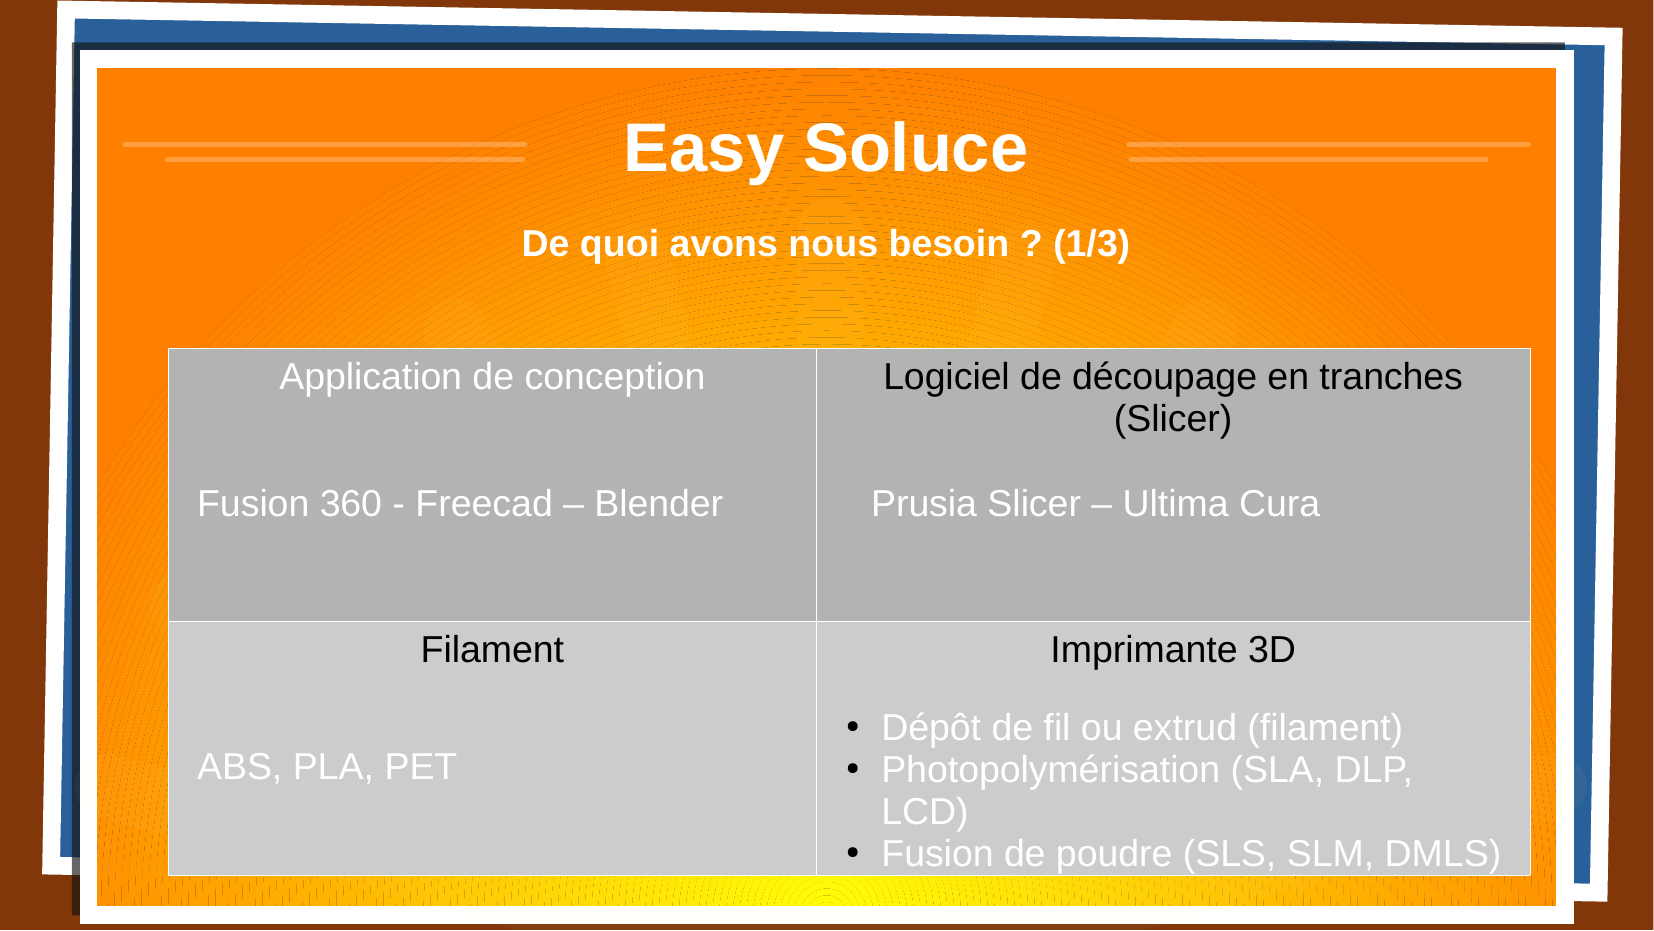

# Easy Soluce
De quoi avons nous besoin ? (1/3)
| Application de conception | Logiciel de découpage en tranches (Slicer) |
| --- | --- |
| Filament | Imprimante 3D |
Fusion 360 - Freecad – Blender
Prusia Slicer – Ultima Cura
Dépôt de fil ou extrud (filament)
Photopolymérisation (SLA, DLP, LCD)
Fusion de poudre (SLS, SLM, DMLS)
ABS, PLA, PET
15